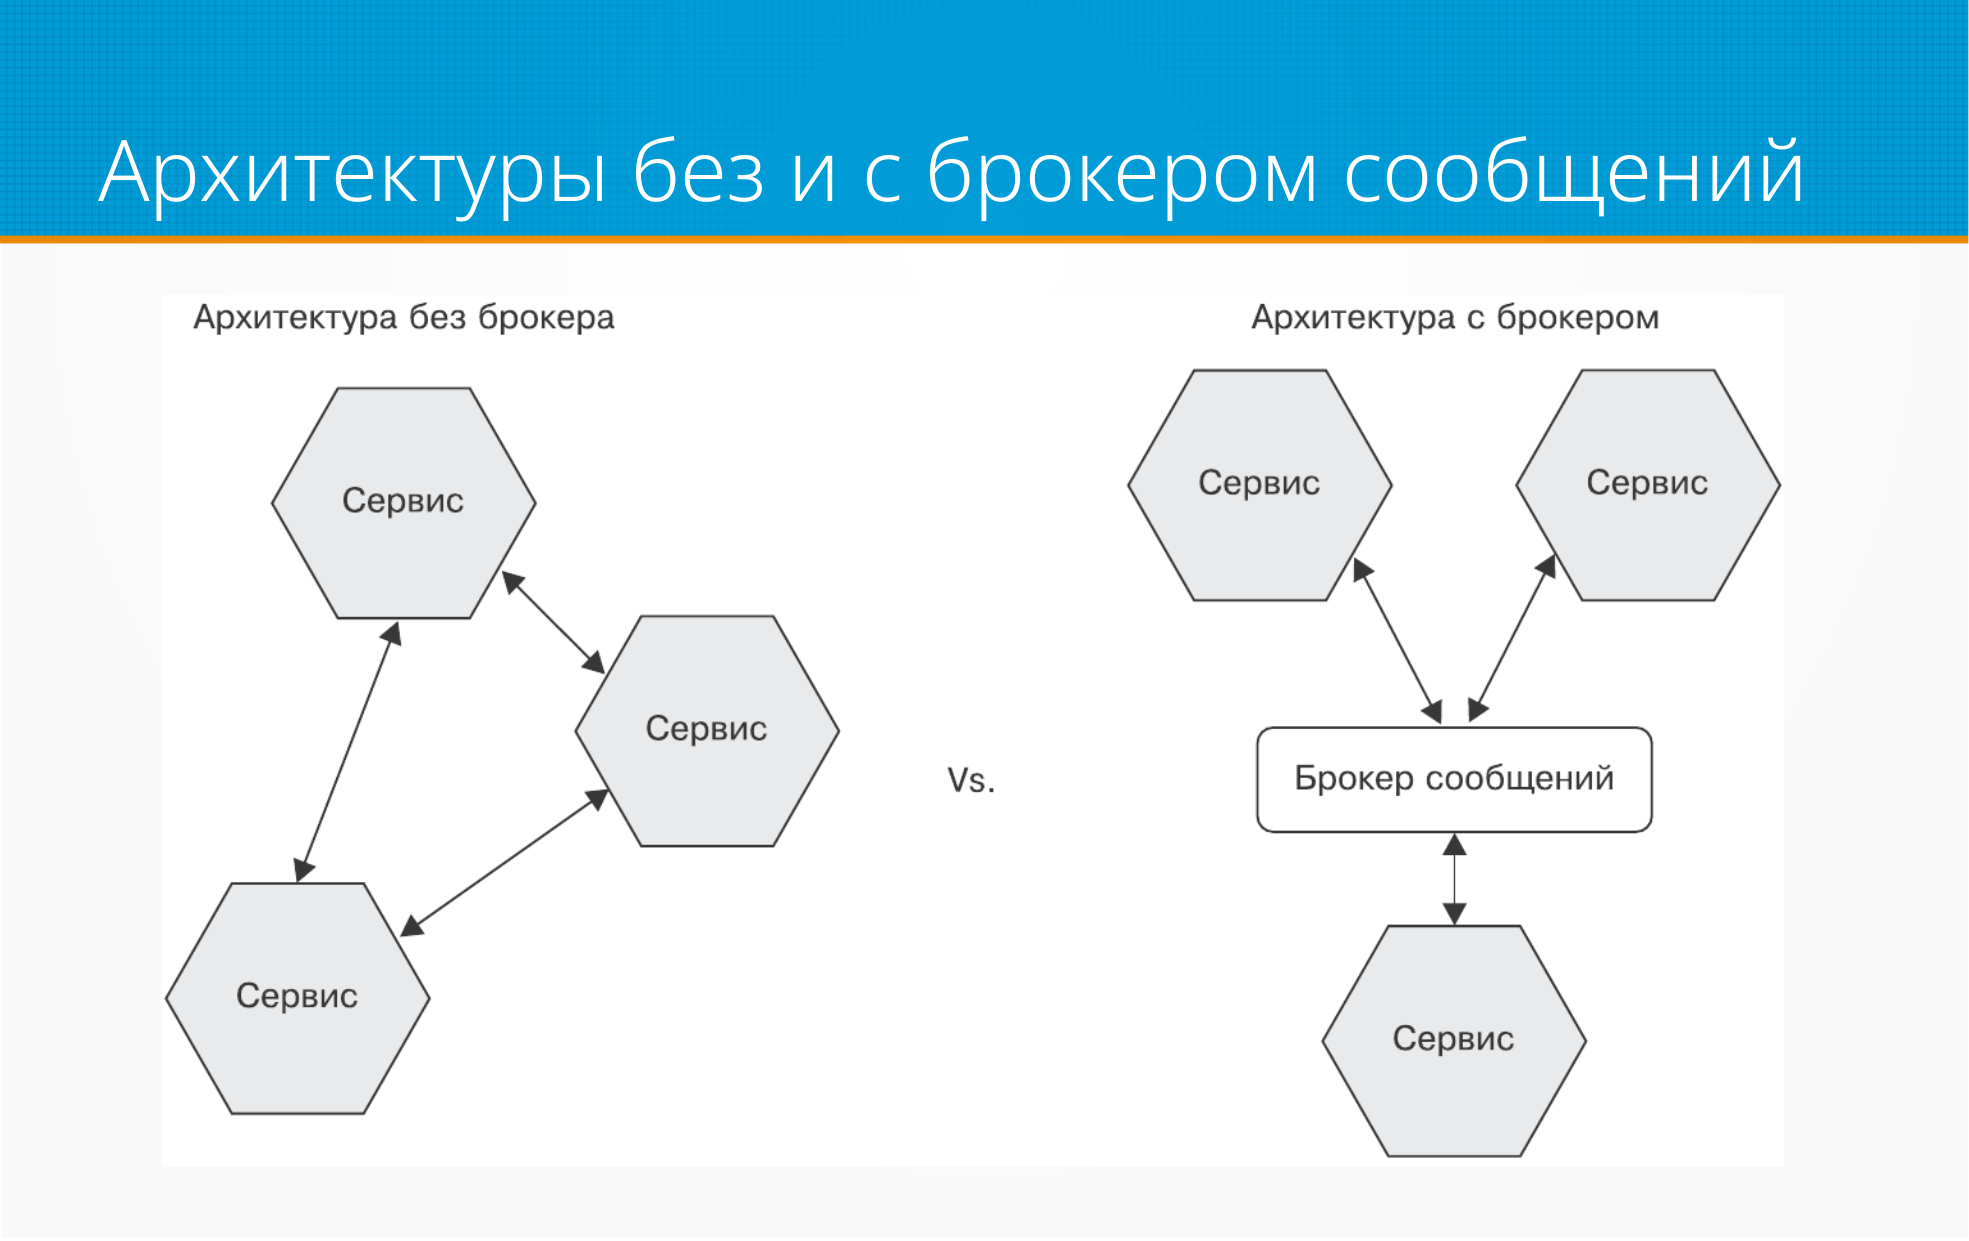

# Архитектуры без и с брокером сообщений